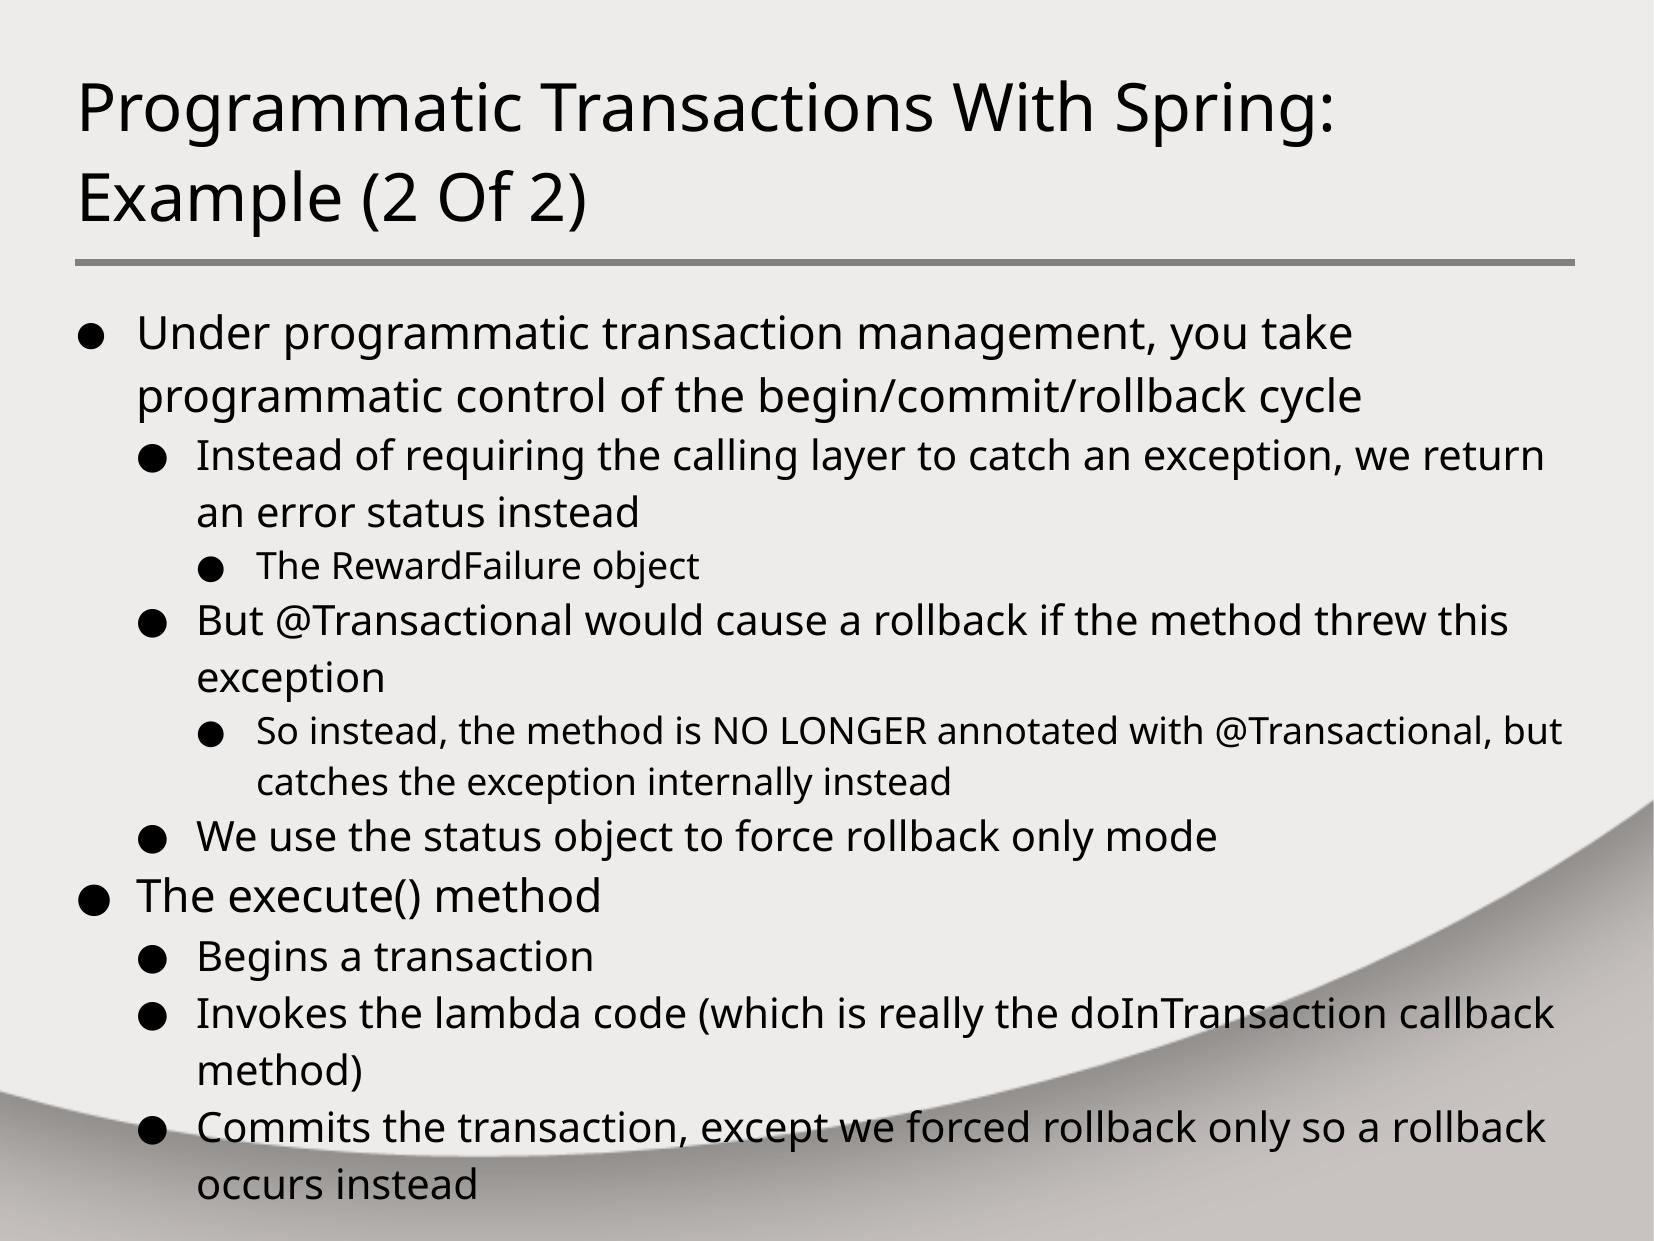

# Programmatic Transactions With Spring: Example (2 Of 2)
Under programmatic transaction management, you take programmatic control of the begin/commit/rollback cycle
Instead of requiring the calling layer to catch an exception, we return an error status instead
The RewardFailure object
But @Transactional would cause a rollback if the method threw this exception
So instead, the method is NO LONGER annotated with @Transactional, but catches the exception internally instead
We use the status object to force rollback only mode
The execute() method
Begins a transaction
Invokes the lambda code (which is really the doInTransaction callback method)
Commits the transaction, except we forced rollback only so a rollback occurs instead